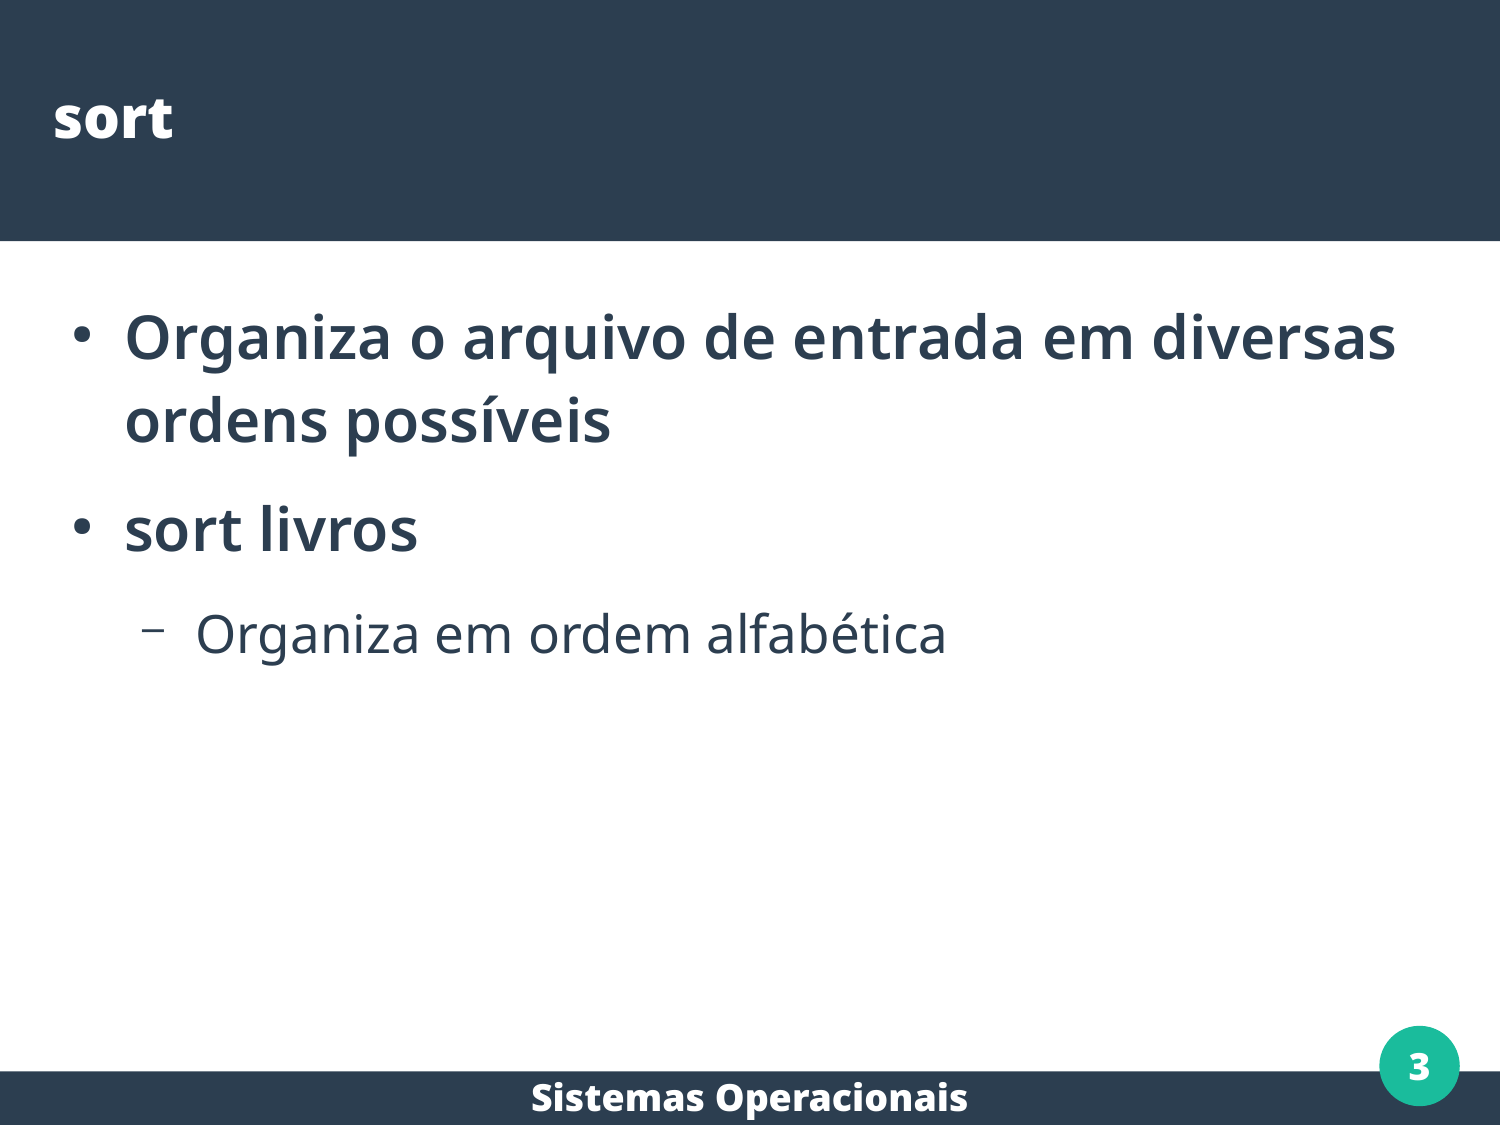

# sort
Organiza o arquivo de entrada em diversas ordens possíveis
sort livros
Organiza em ordem alfabética
3
Sistemas Operacionais